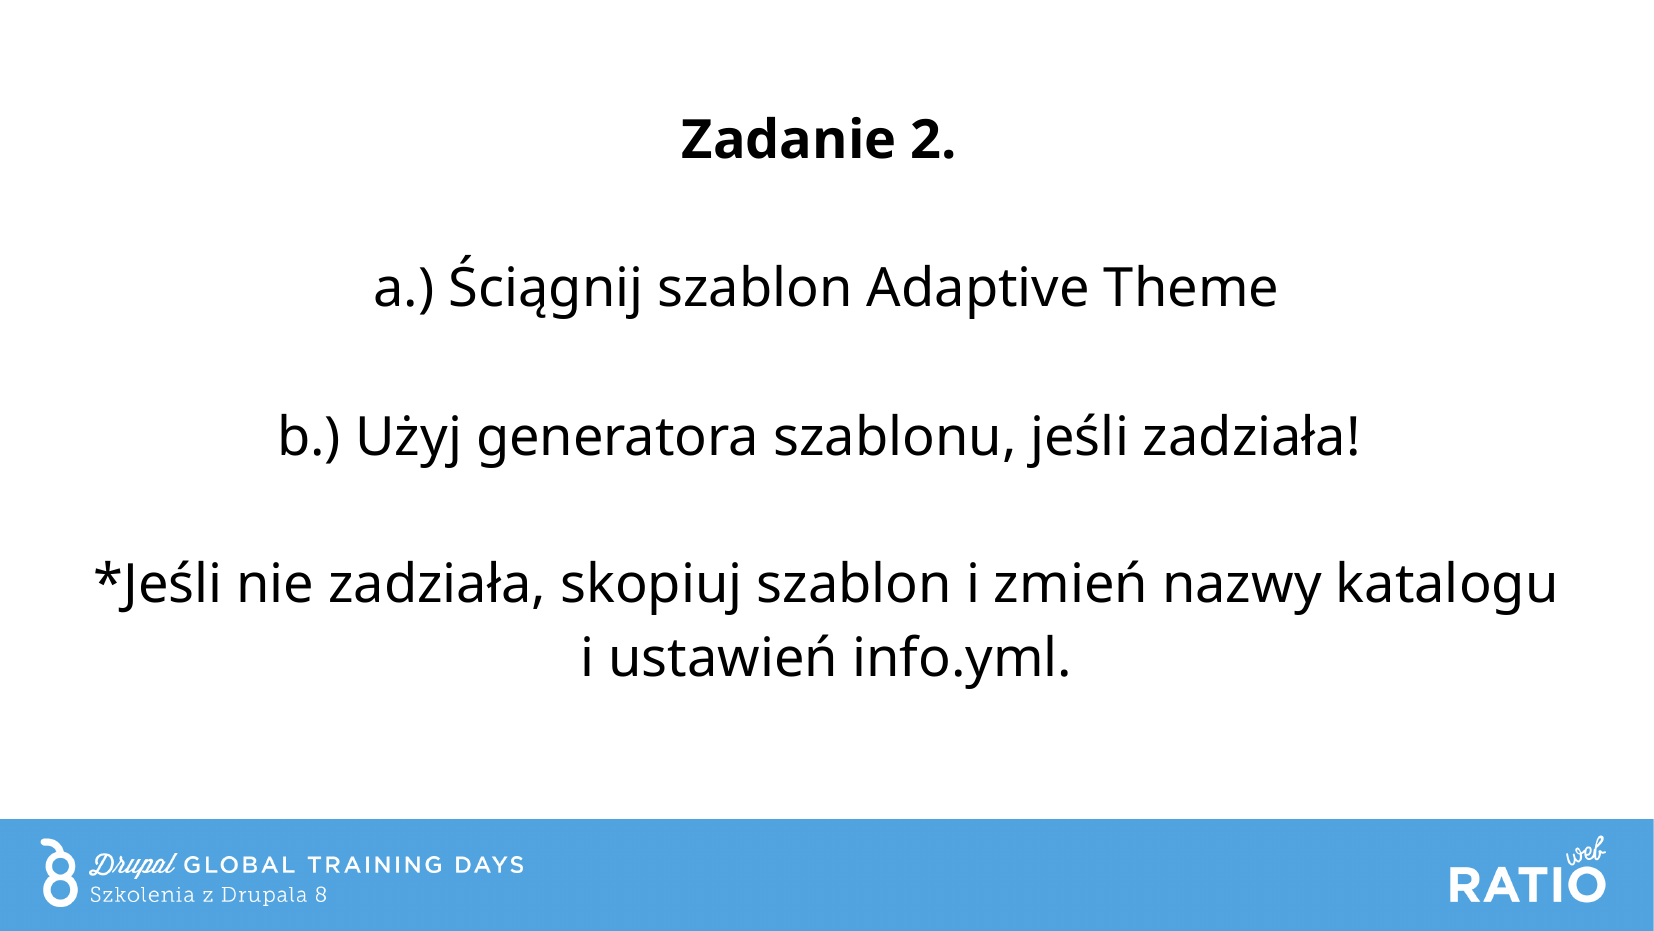

# Zadanie 2.
a.) Ściągnij szablon Adaptive Theme
b.) Użyj generatora szablonu, jeśli zadziała!
*Jeśli nie zadziała, skopiuj szablon i zmień nazwy katalogu i ustawień info.yml.